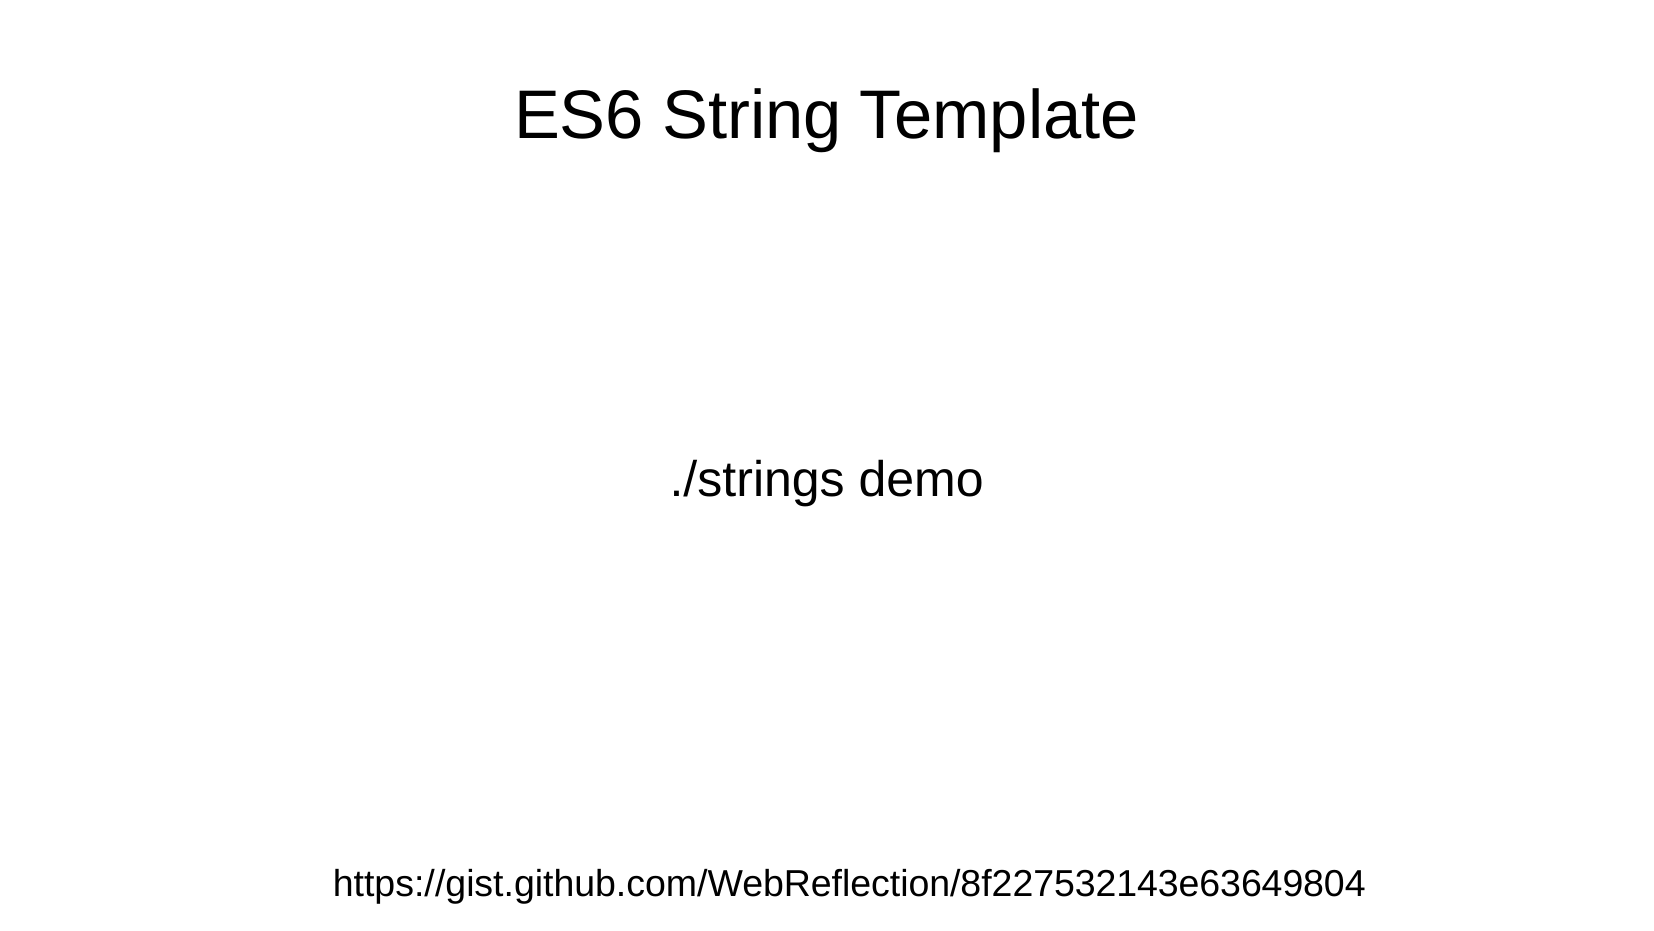

# ES6 String Template
./strings demo
https://gist.github.com/WebReflection/8f227532143e63649804